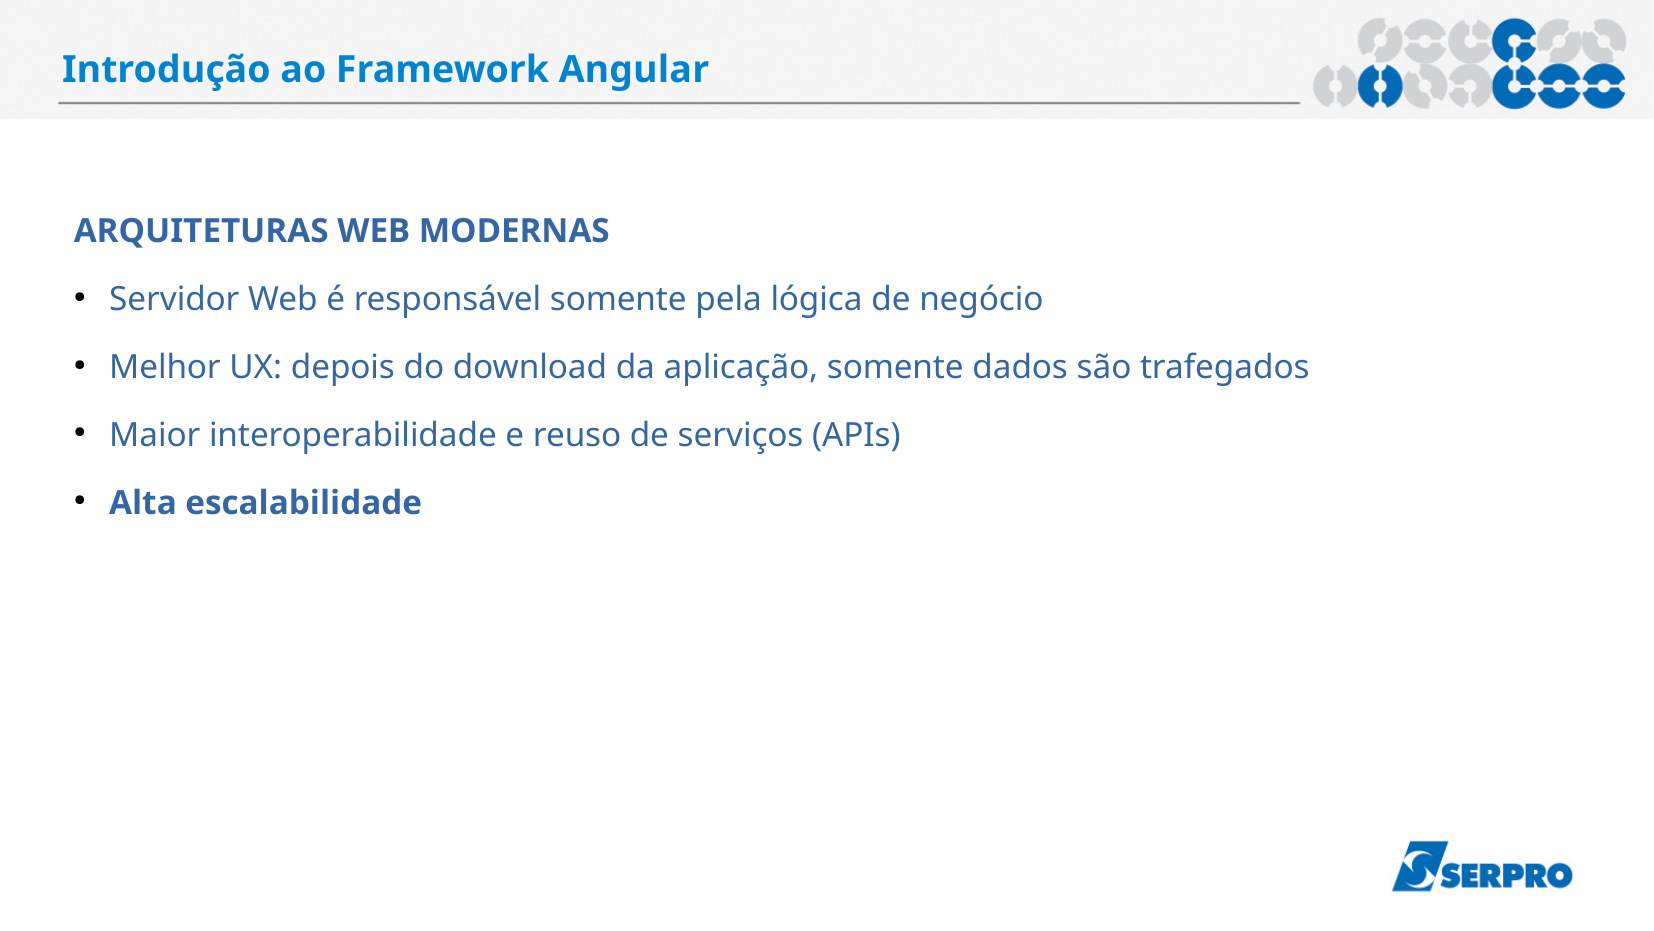

Introdução ao Framework Angular
ARQUITETURAS WEB MODERNAS
Servidor Web é responsável somente pela lógica de negócio
Melhor UX: depois do download da aplicação, somente dados são trafegados
Maior interoperabilidade e reuso de serviços (APIs)
Alta escalabilidade